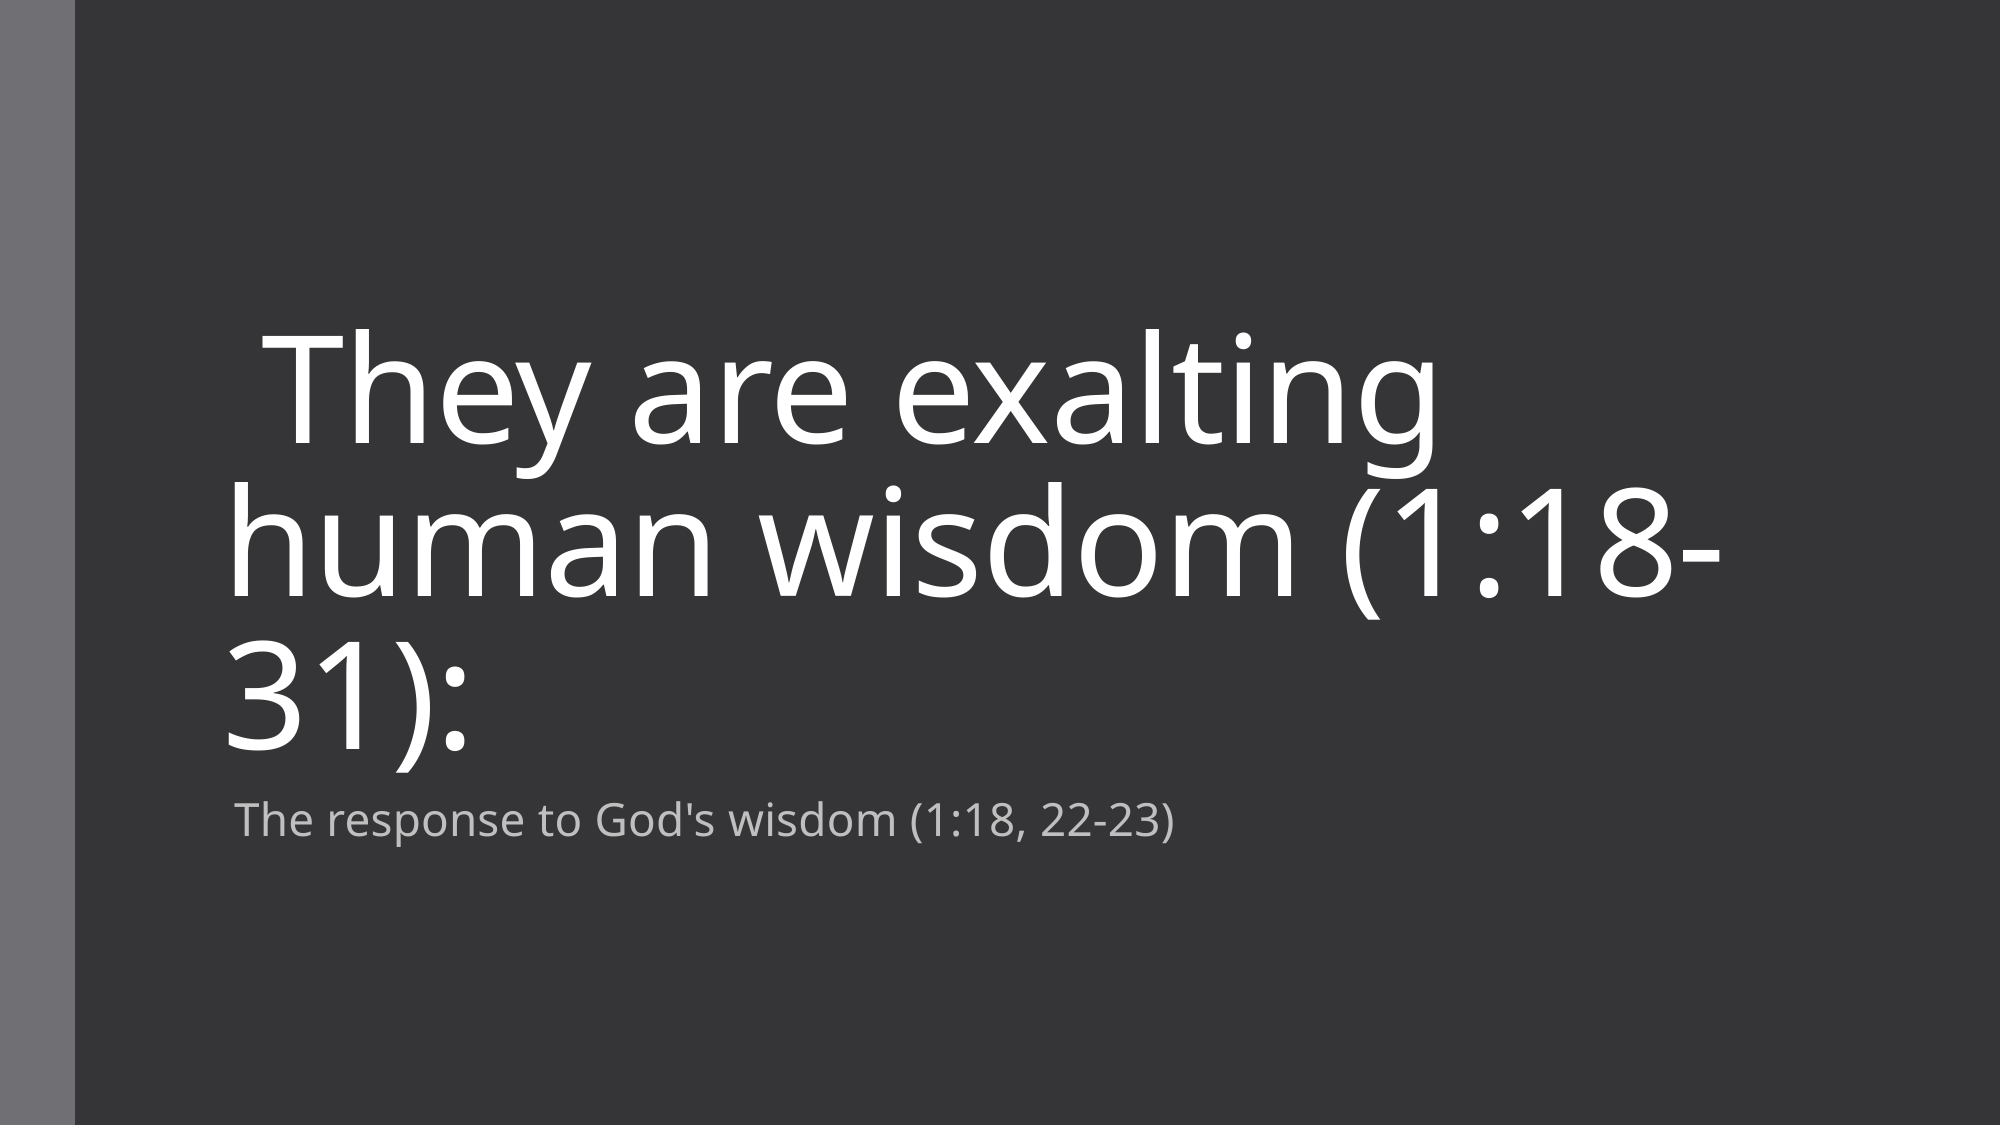

# They are exalting human wisdom (1:18-31):
 The response to God's wisdom (1:18, 22-23)